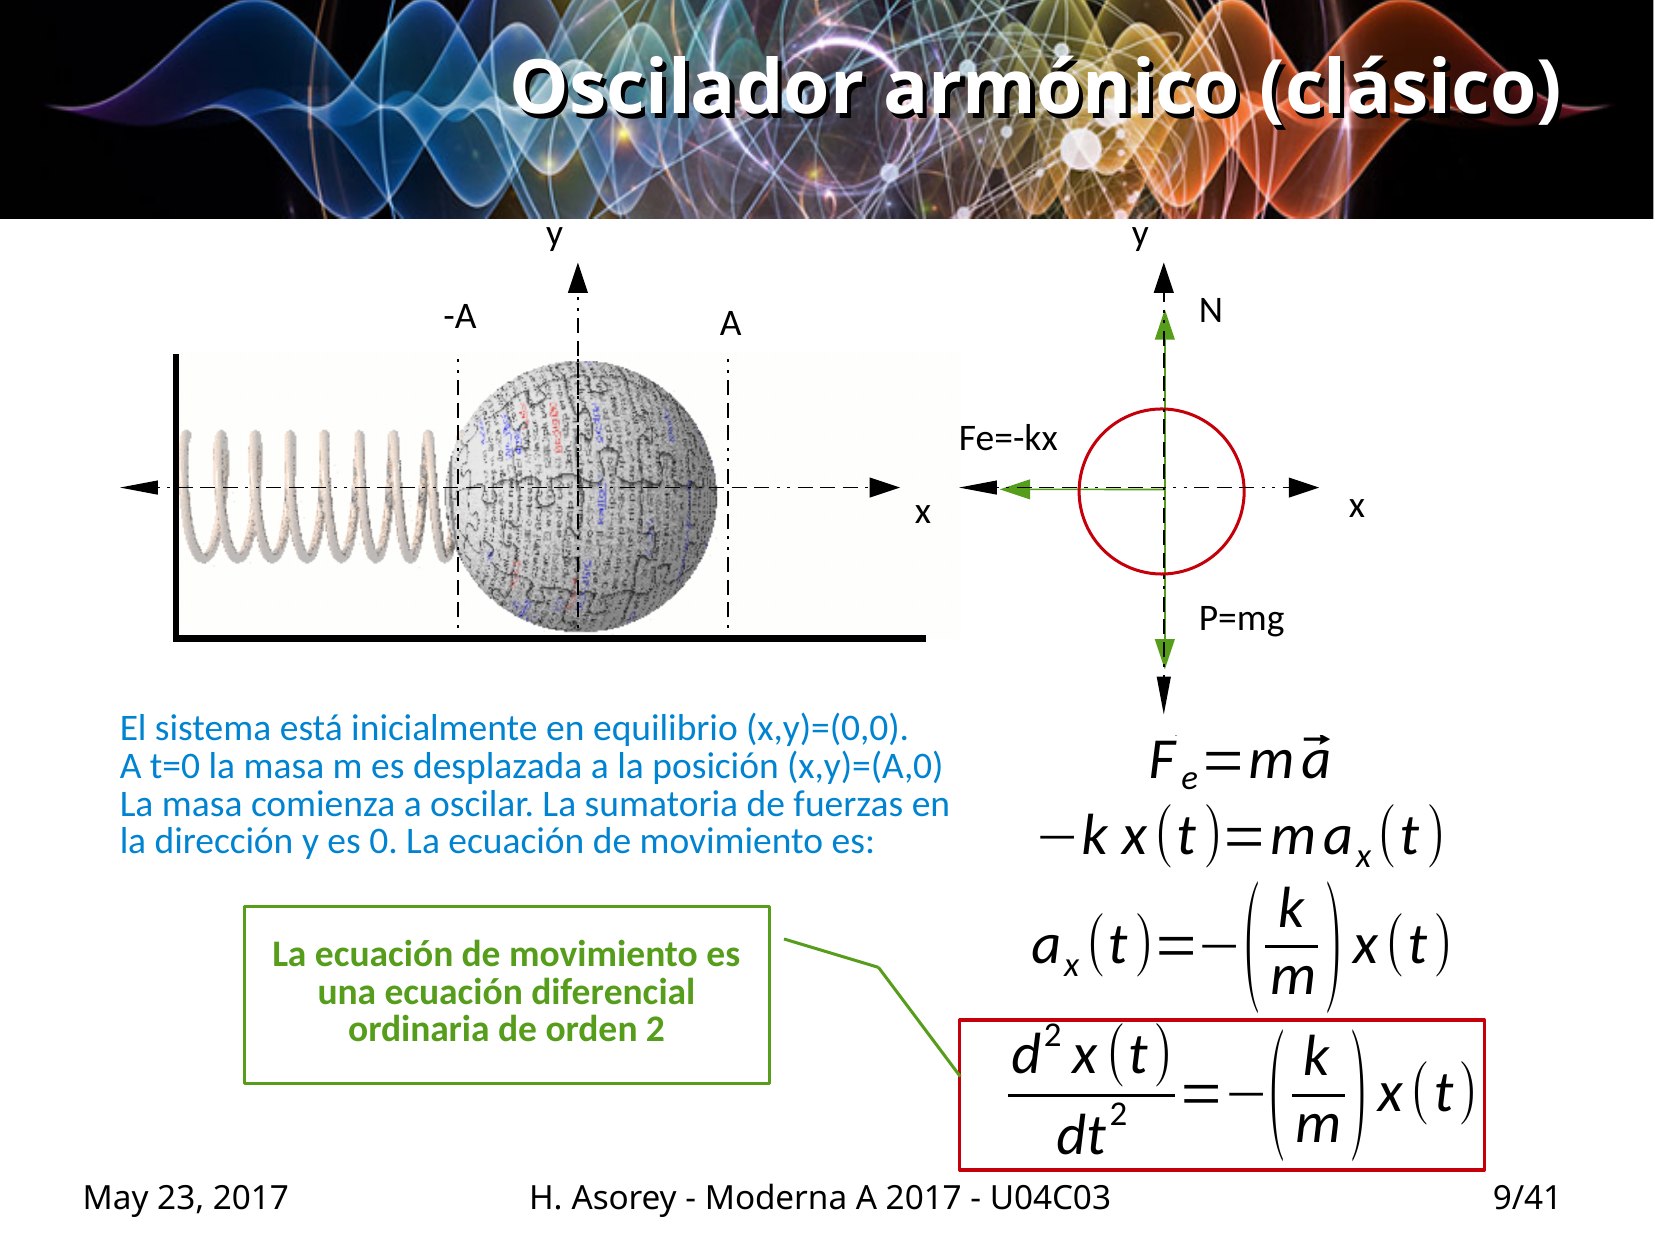

# Oscilador armónico (clásico)
y
y
N
-A
A
Fe=-kx
x
x
P=mg
El sistema está inicialmente en equilibrio (x,y)=(0,0).
A t=0 la masa m es desplazada a la posición (x,y)=(A,0)
La masa comienza a oscilar. La sumatoria de fuerzas en
la dirección y es 0. La ecuación de movimiento es:
La ecuación de movimiento es una ecuación diferencial ordinaria de orden 2
May 23, 2017
H. Asorey - Moderna A 2017 - U04C03
9